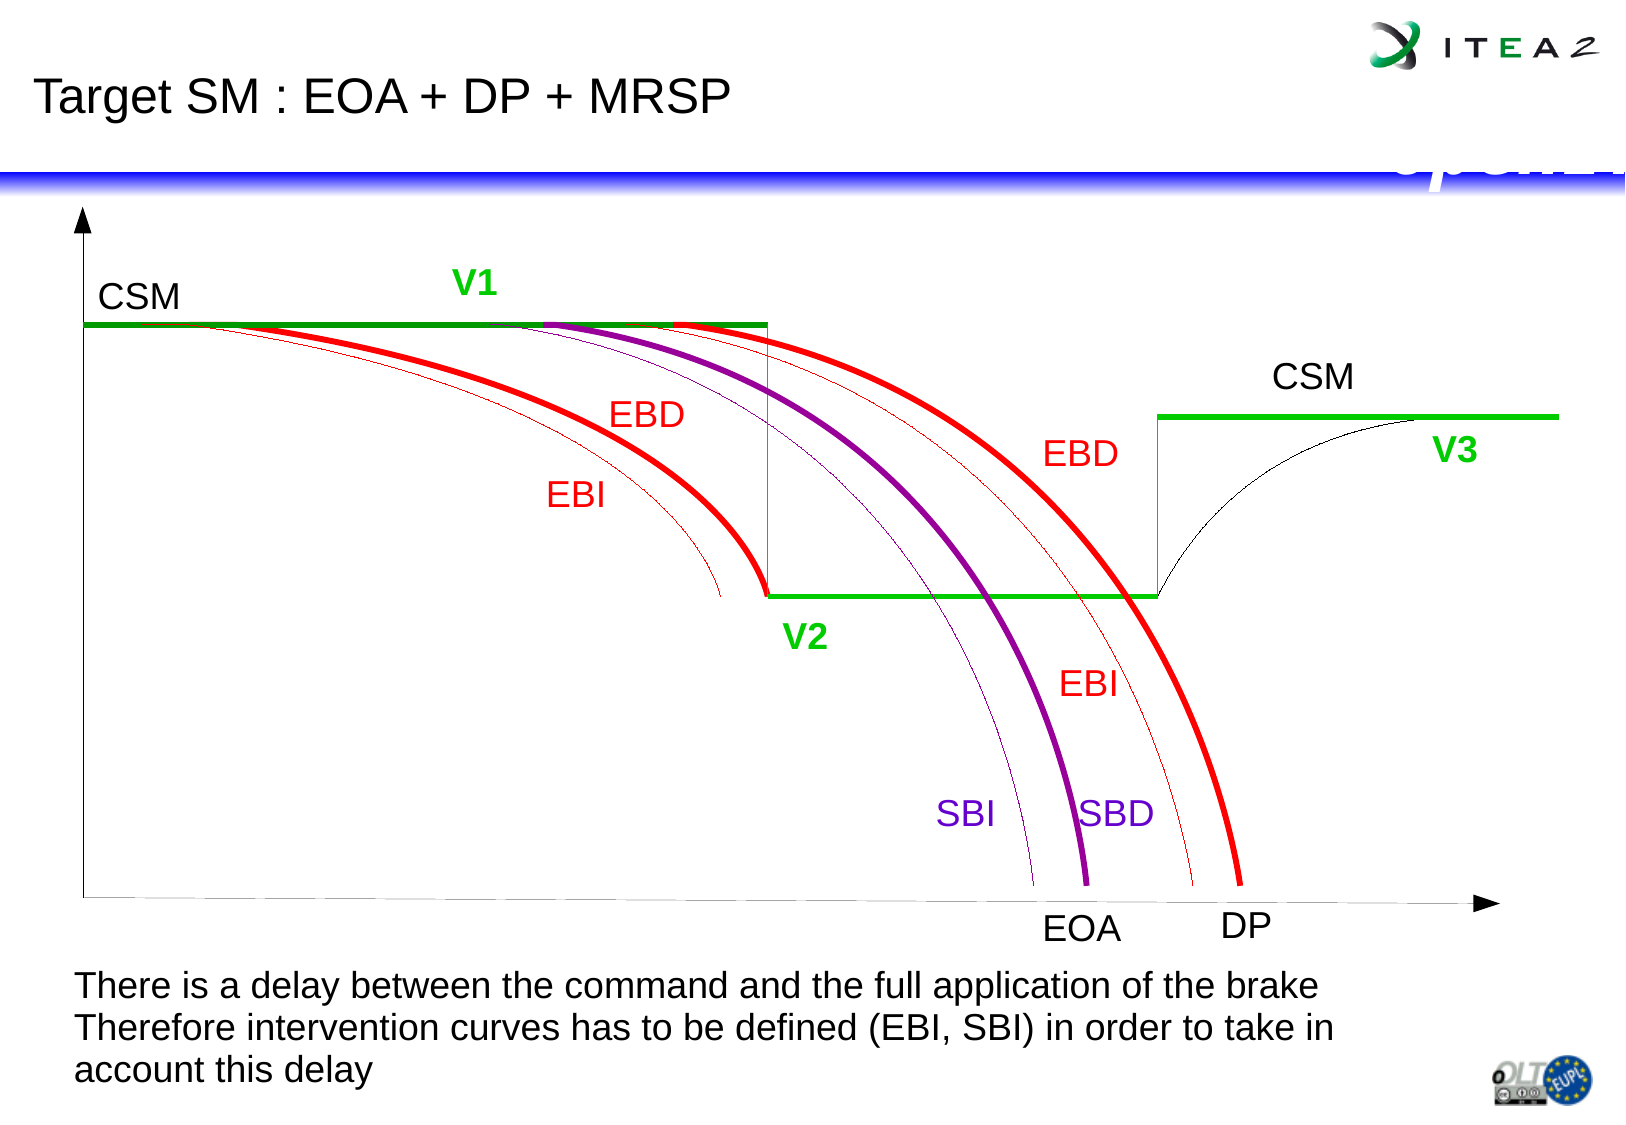

# Target SM : EOA + DP + MRSP
V1
CSM
CSM
EBD
V3
EBD
EBI
V2
EBI
SBI
SBD
DP
EOA
There is a delay between the command and the full application of the brake
Therefore intervention curves has to be defined (EBI, SBI) in order to take in
account this delay